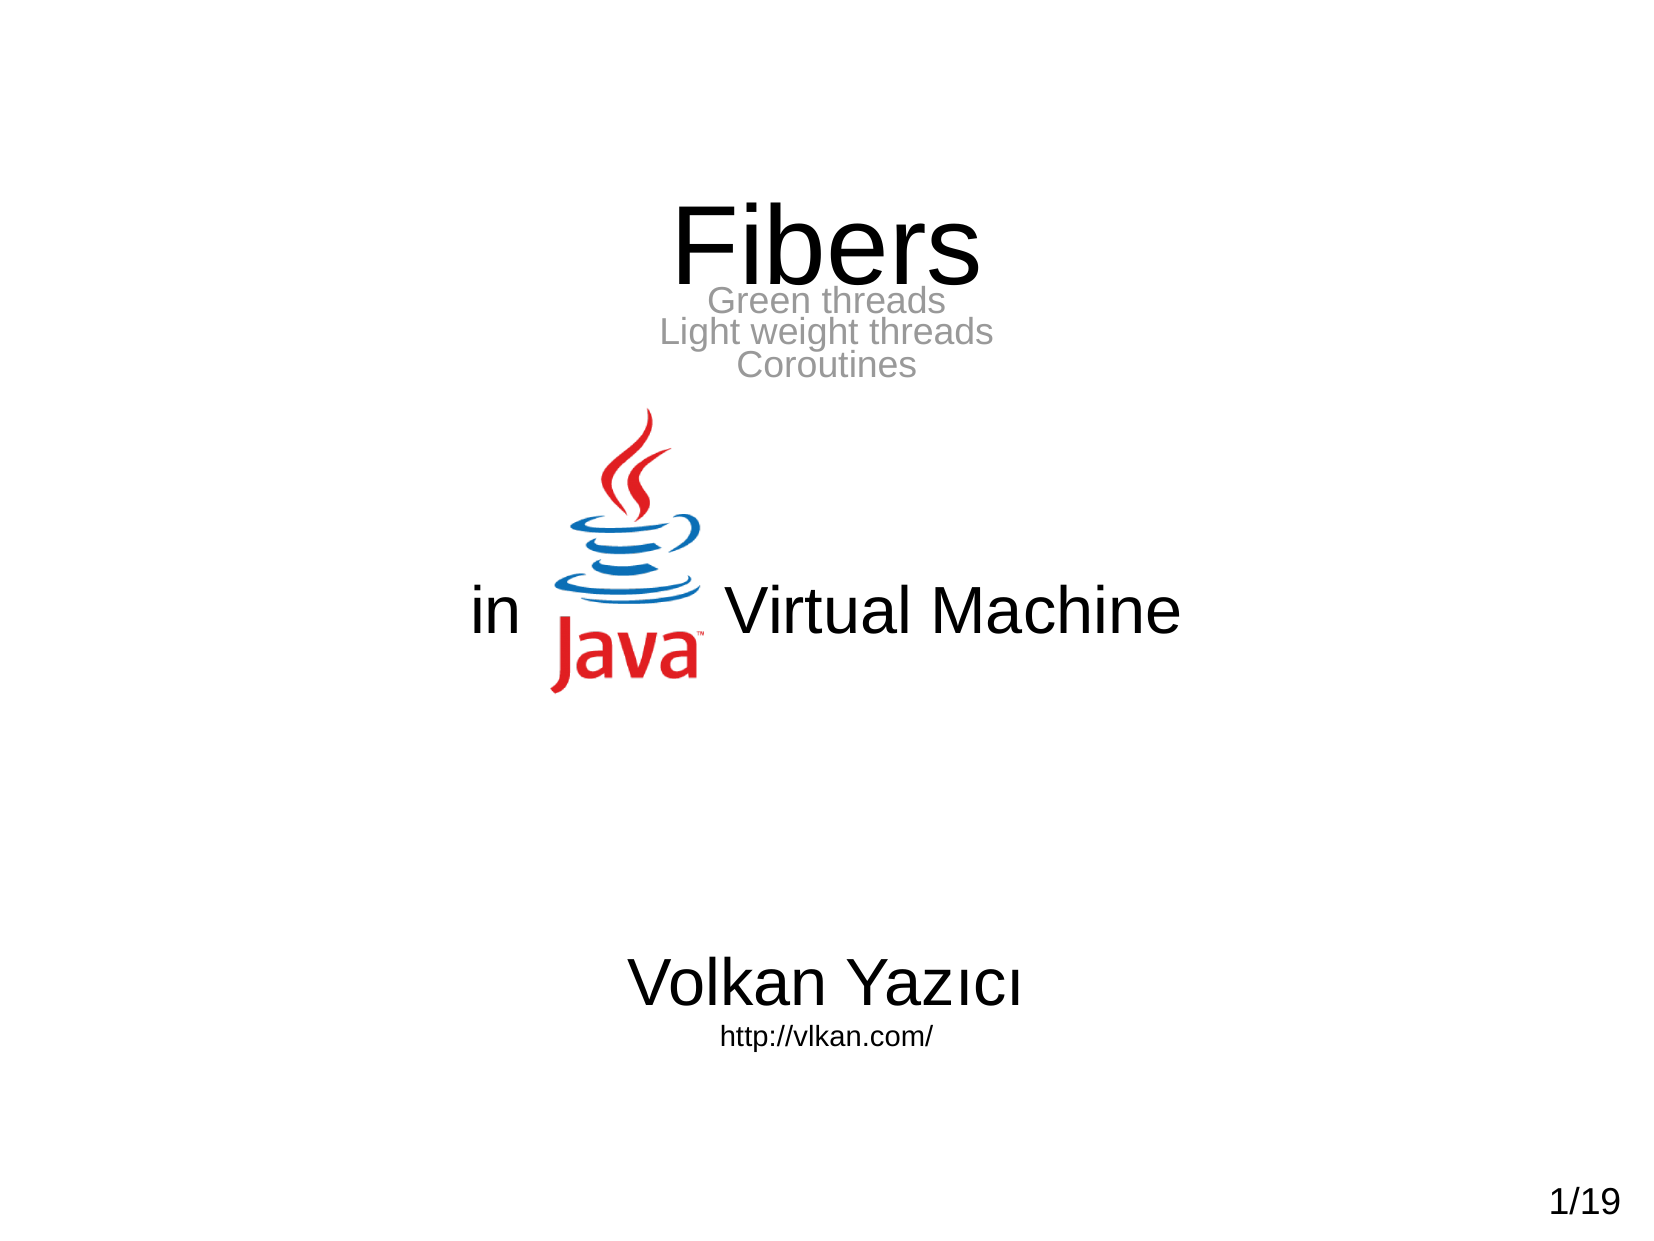

# Fibers
Green threads
Light weight threads
Coroutines
in Virtual Machine
Volkan Yazıcı
http://vlkan.com/